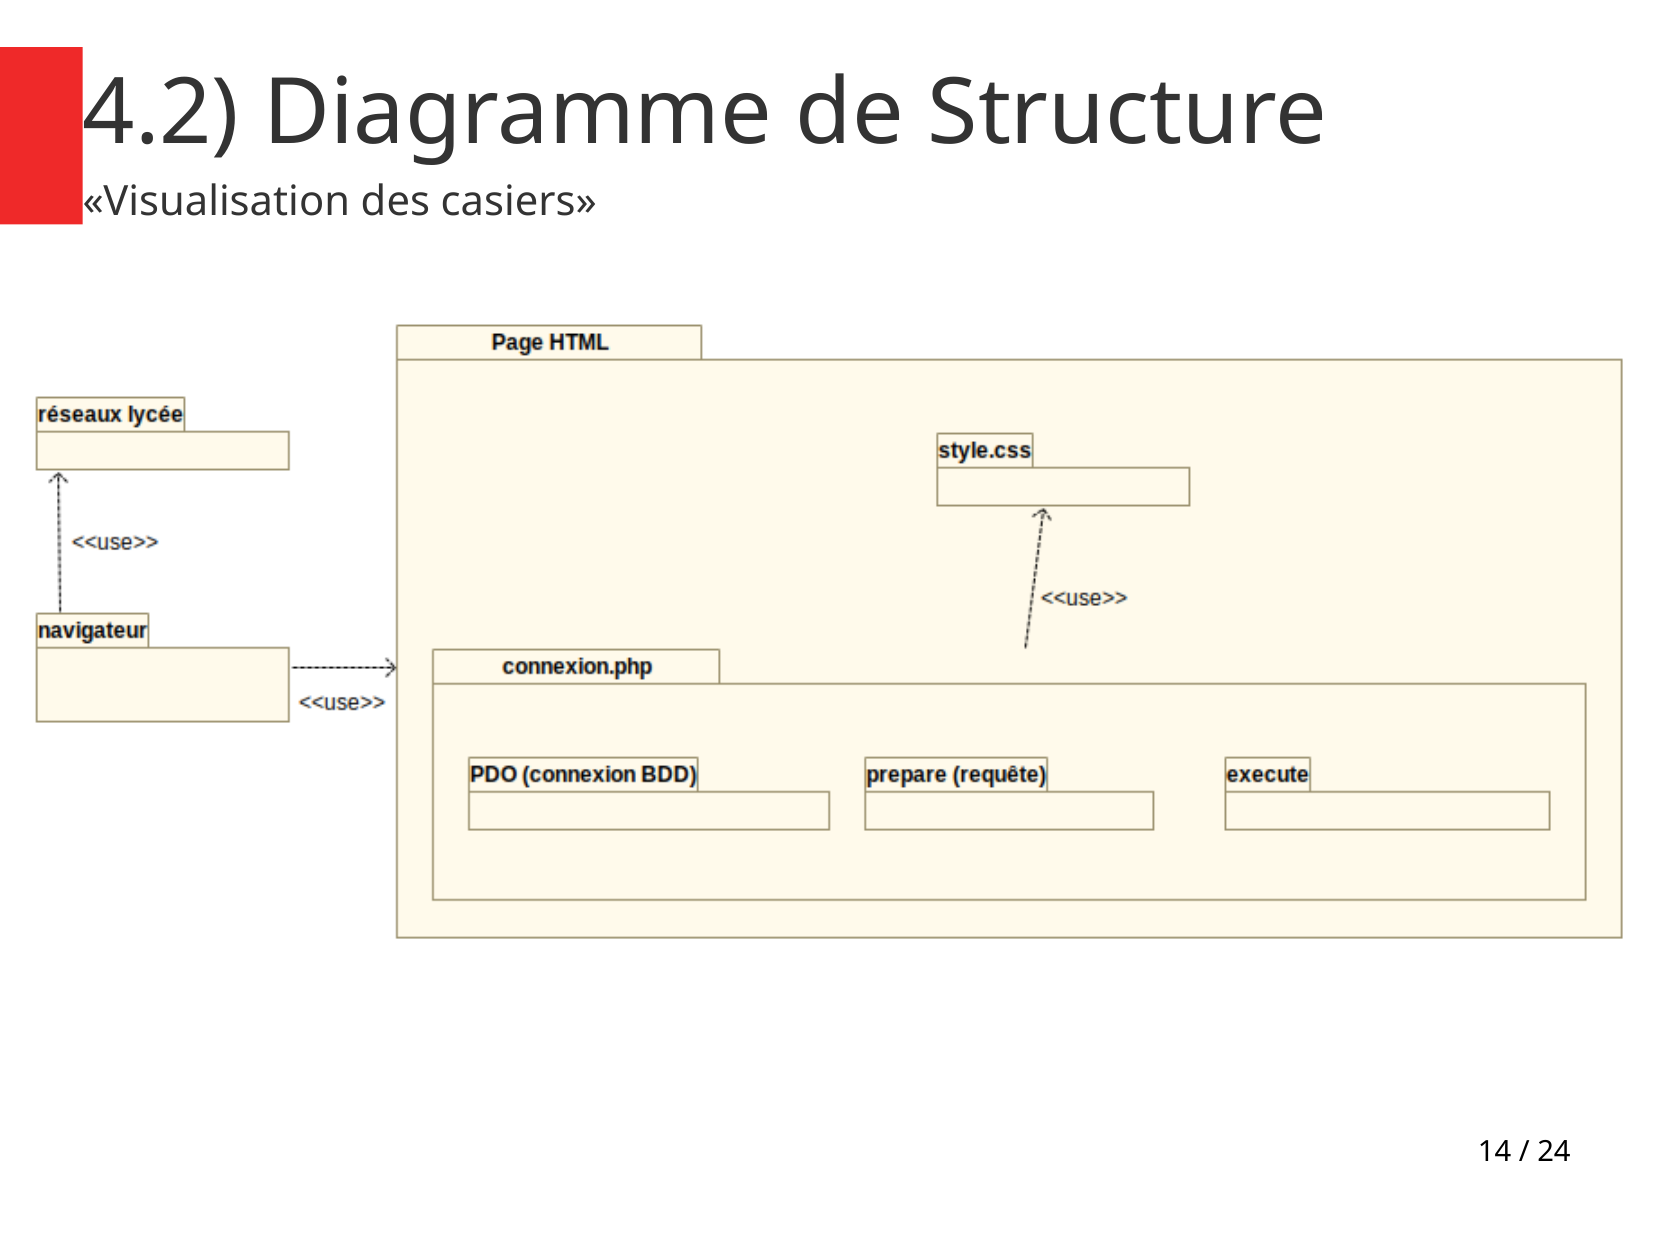

# 4.2) Diagramme de Structure «Visualisation des casiers»
14